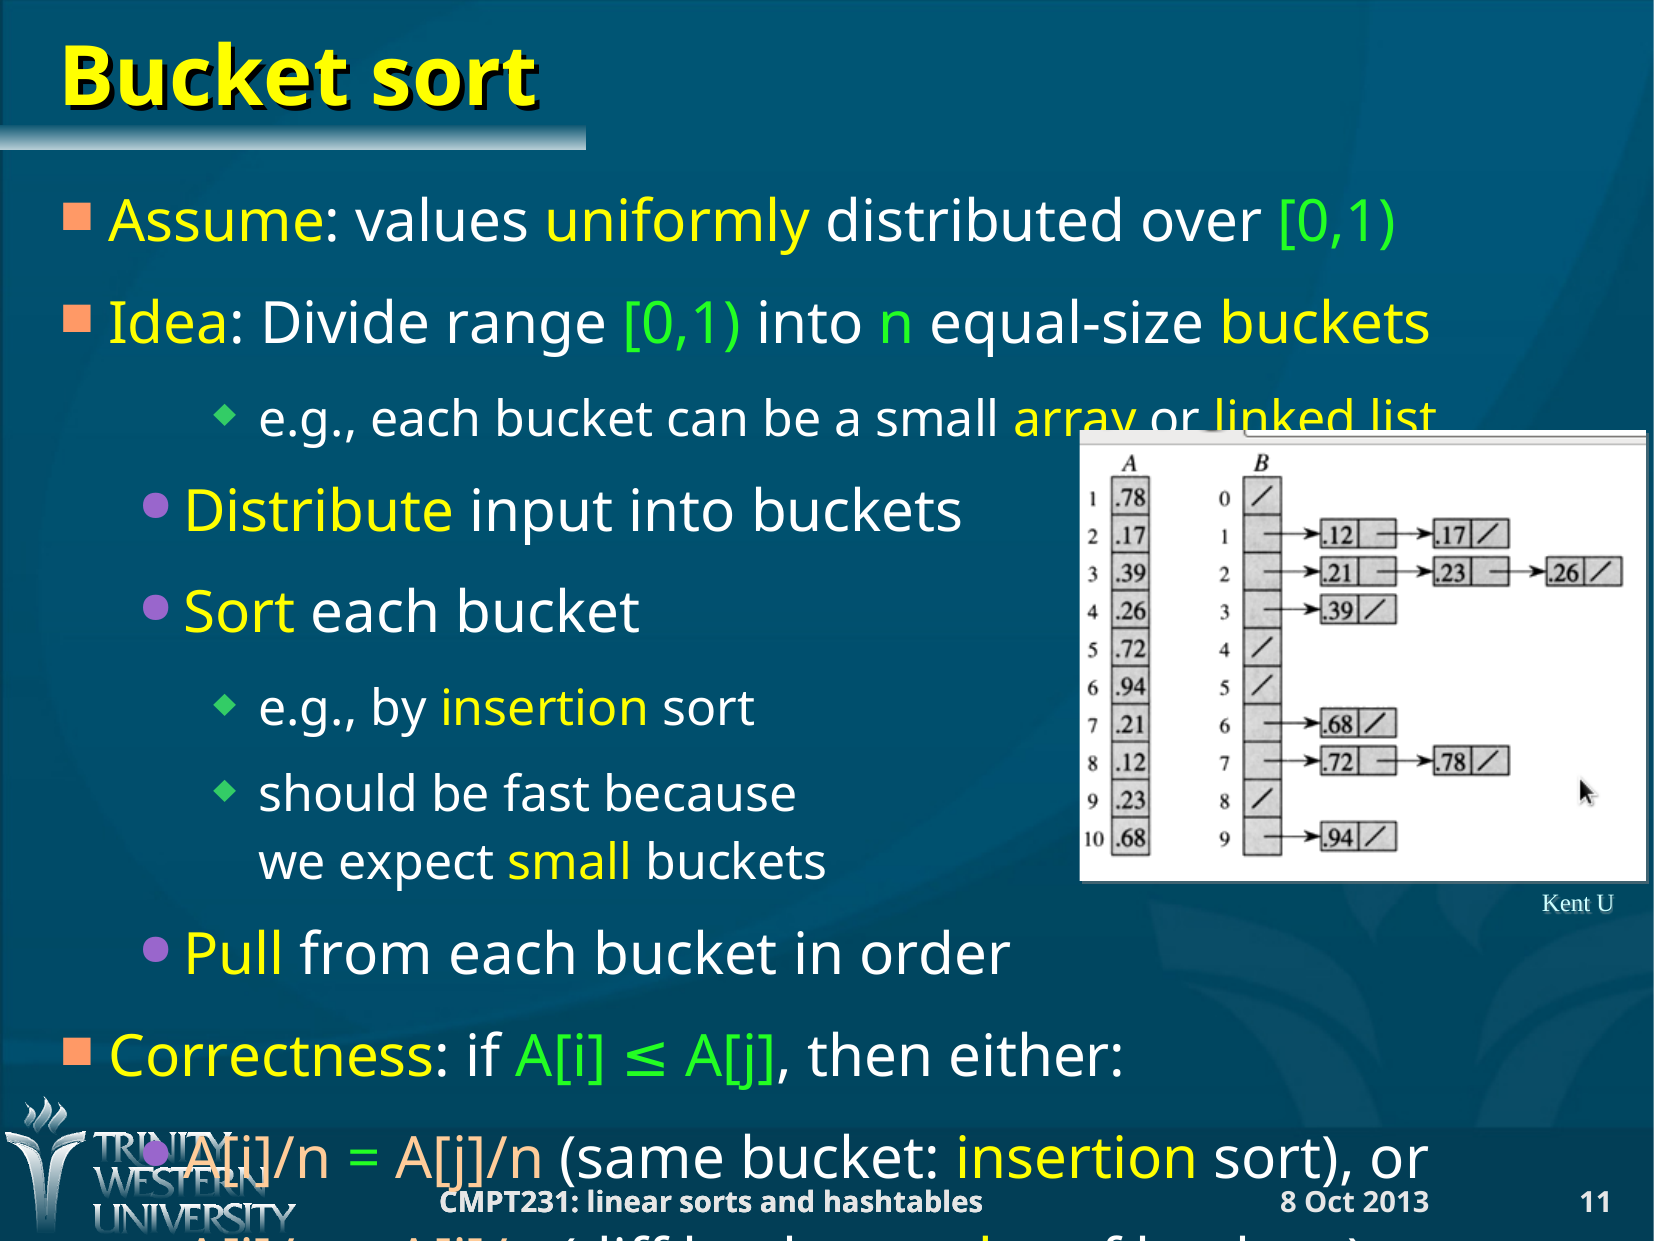

# Bucket sort
Assume: values uniformly distributed over [0,1)
Idea: Divide range [0,1) into n equal-size buckets
e.g., each bucket can be a small array or linked list
Distribute input into buckets
Sort each bucket
e.g., by insertion sort
should be fast because
we expect small buckets
Pull from each bucket in order
Correctness: if A[i] ≤ A[j], then either:
A[i]/n = A[j]/n (same bucket: insertion sort), or
A[i]/n < A[j]/n (diff bucket: order of buckets)
Kent U
CMPT231: linear sorts and hashtables
8 Oct 2013
11